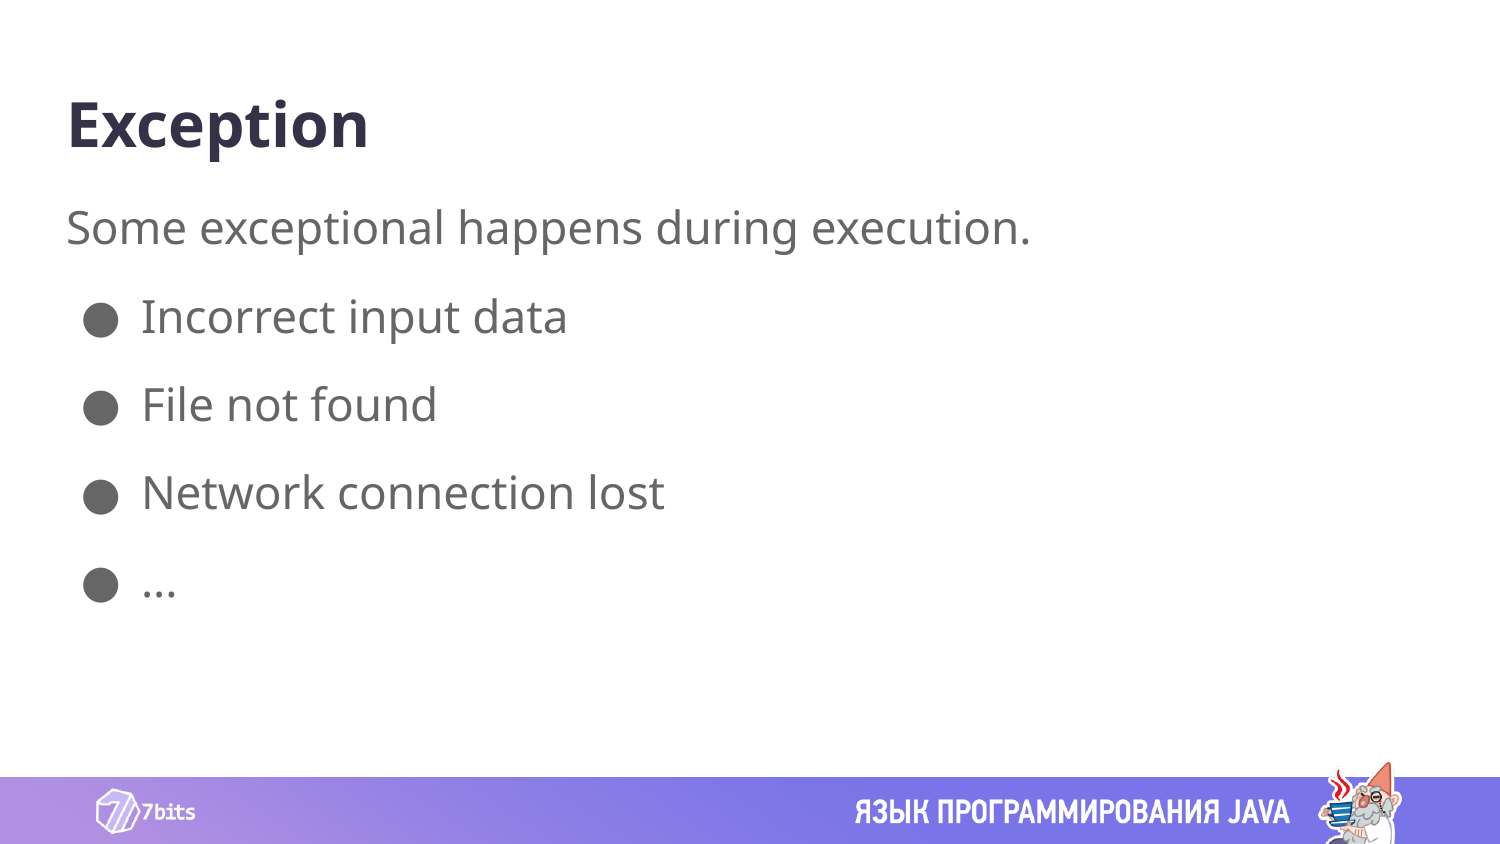

# Exception
Some exceptional happens during execution.
Incorrect input data
File not found
Network connection lost
...